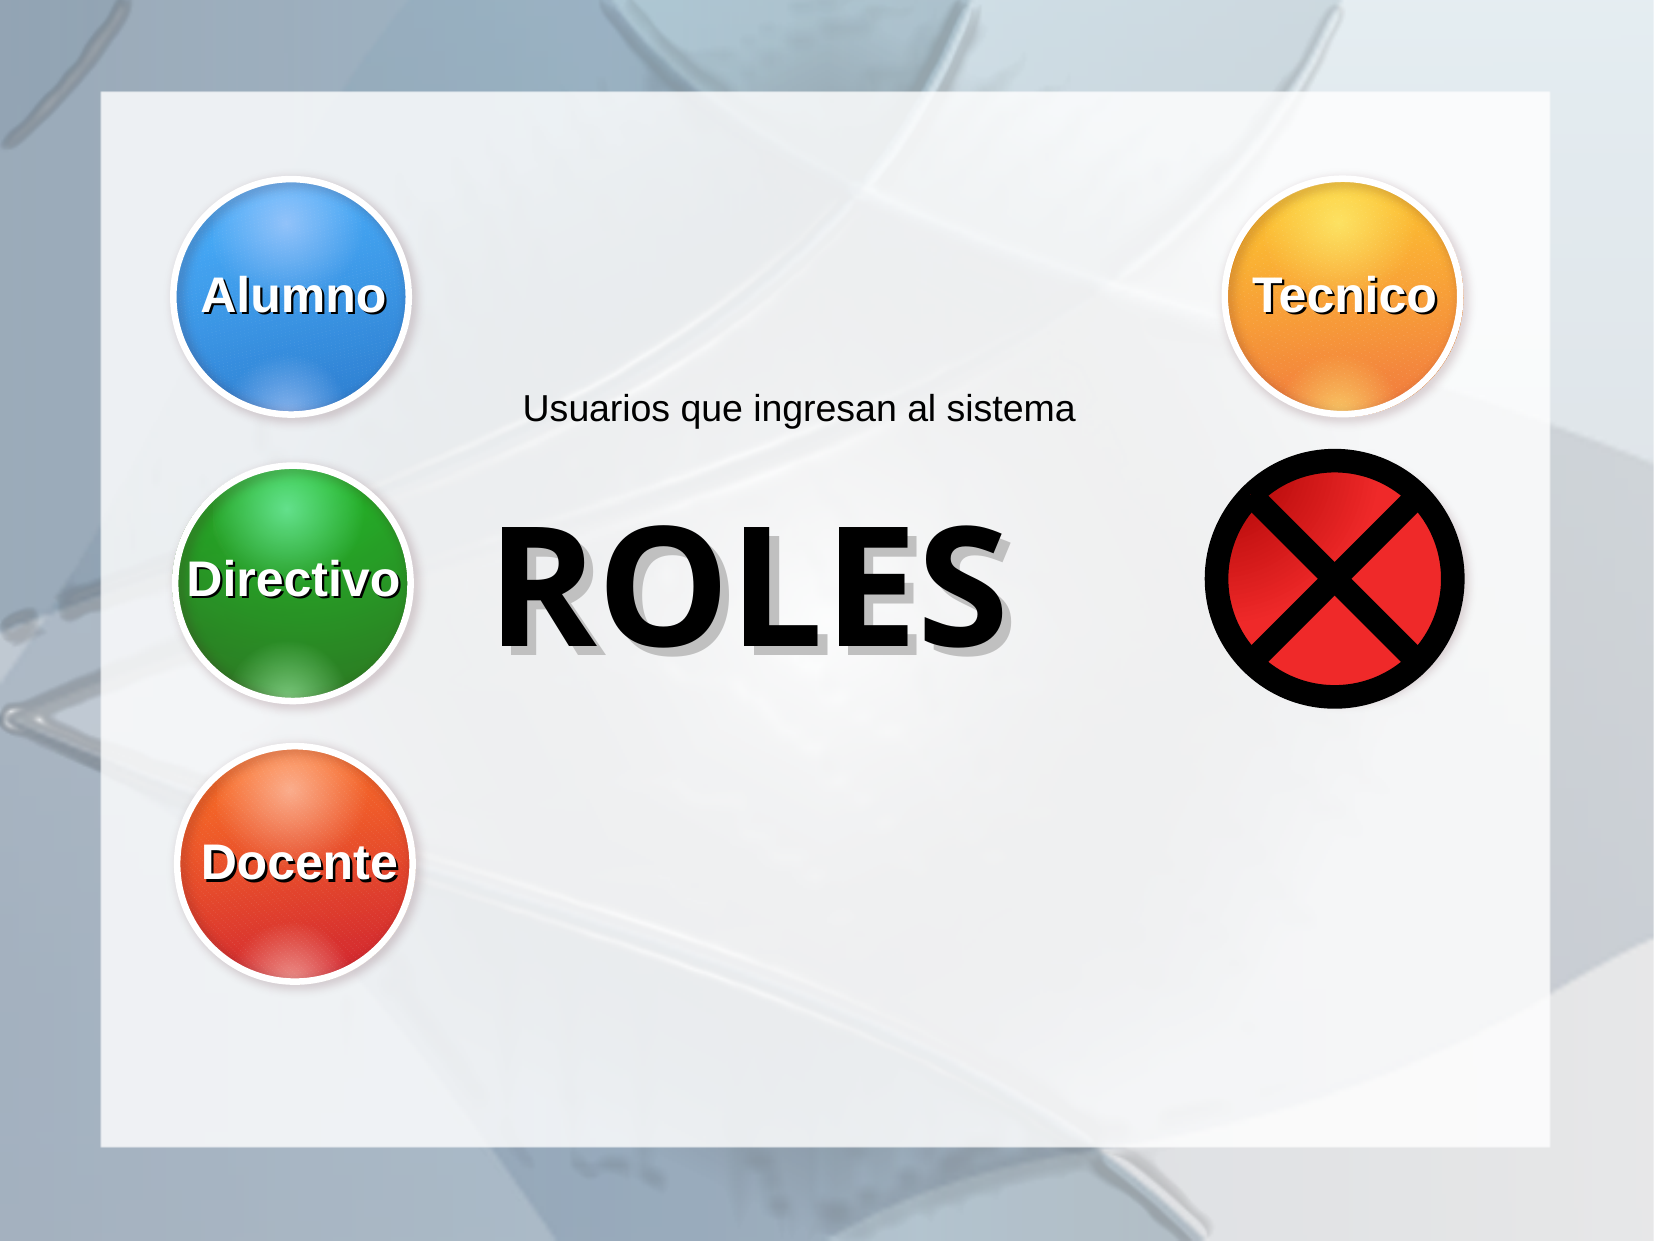

Alumno
Tecnico
Usuarios que ingresan al sistema
Directivo
Tutor
ROLES
Docente